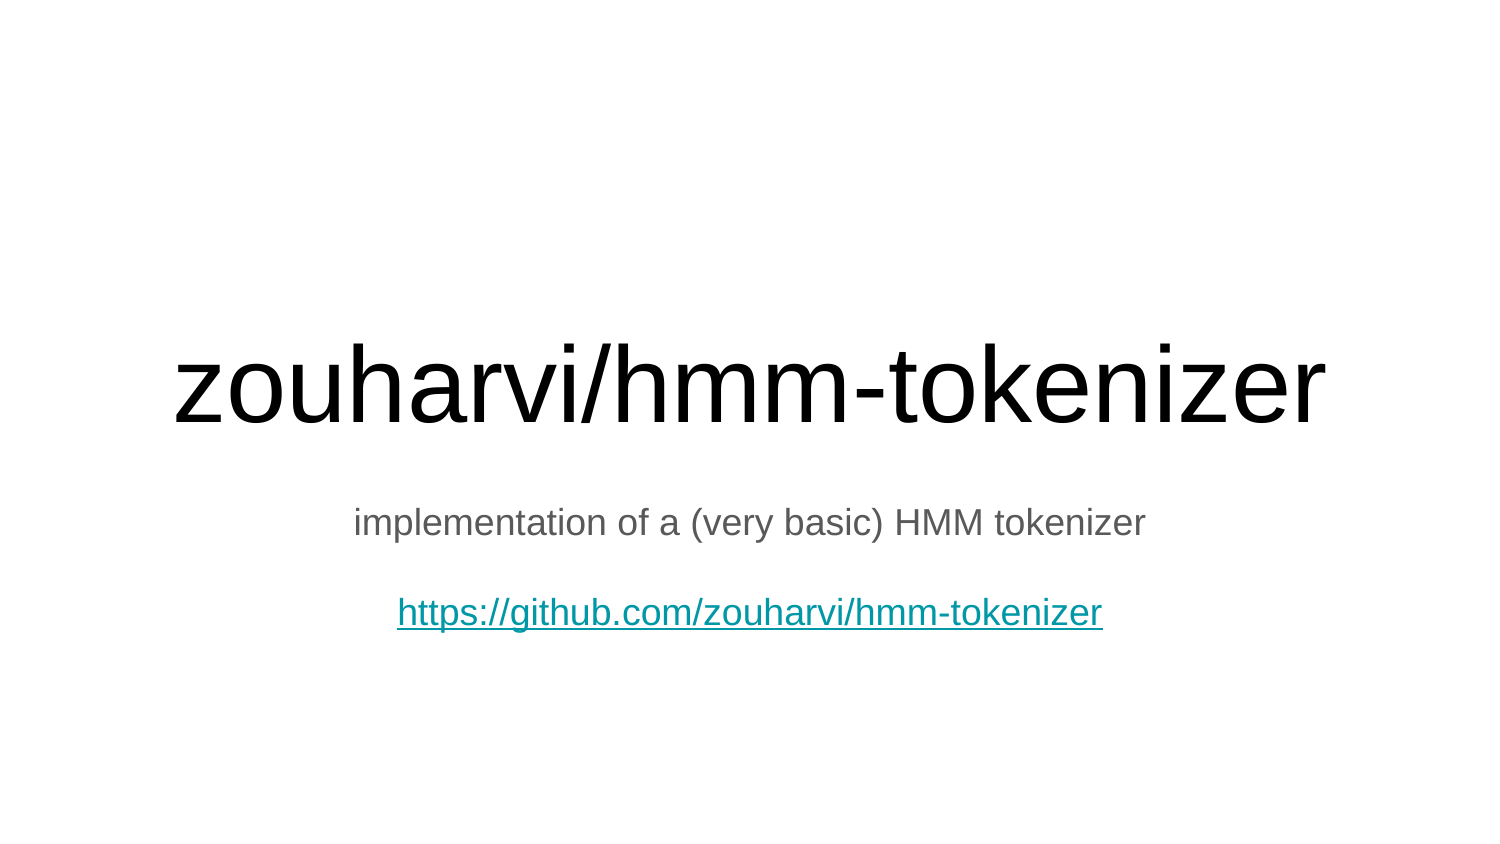

# zouharvi/hmm-tokenizer
implementation of a (very basic) HMM tokenizer
https://github.com/zouharvi/hmm-tokenizer